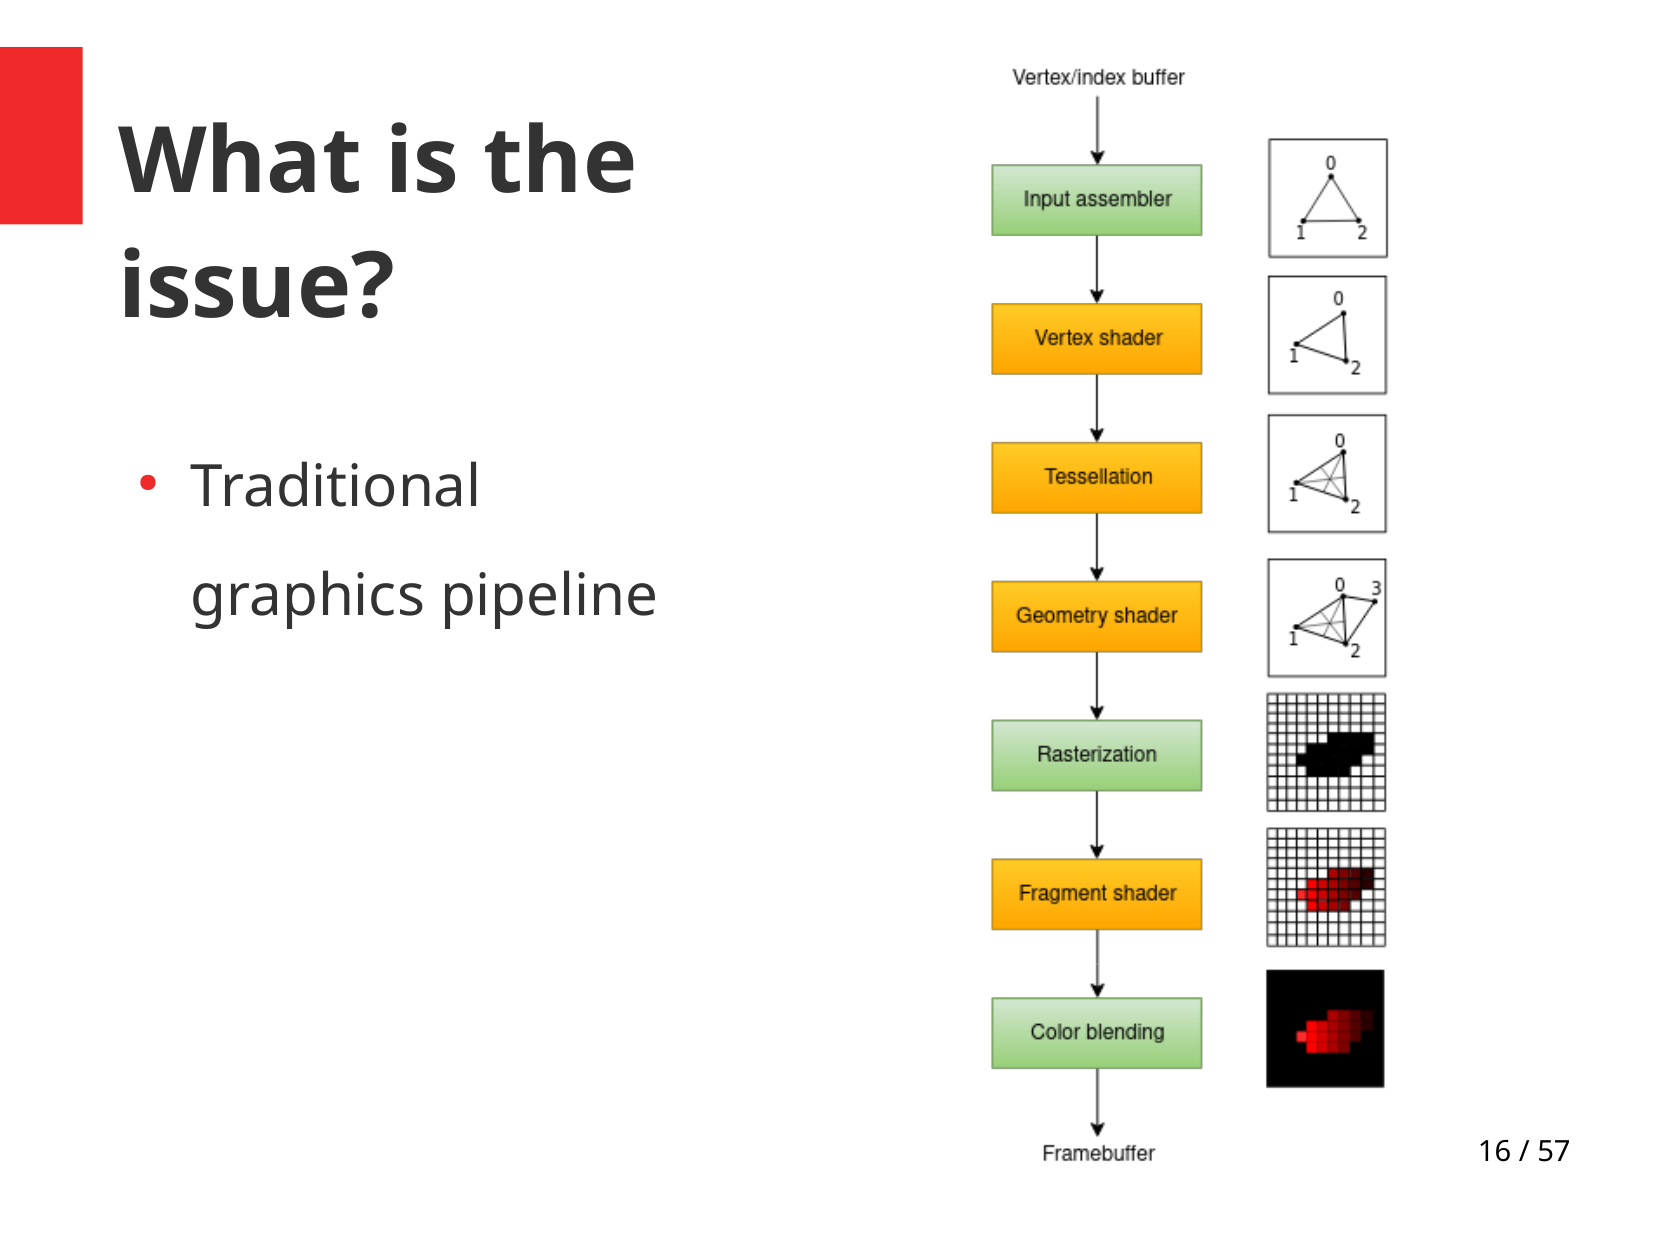

# What is the issue?
Traditional
graphics pipeline
16